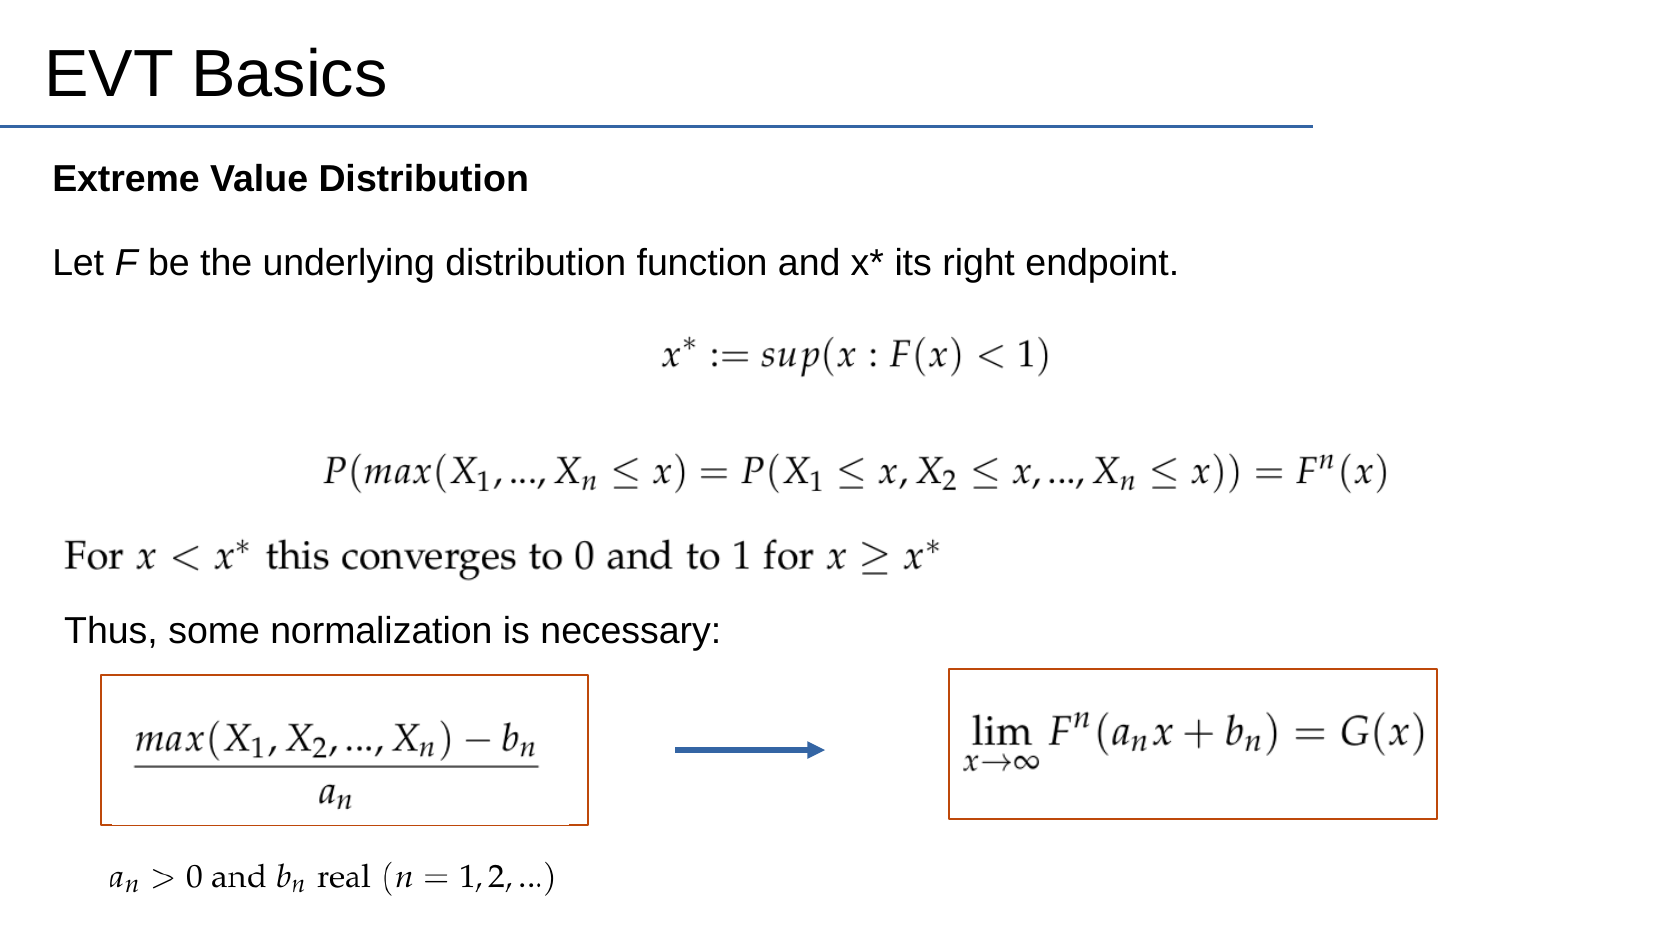

# EVT Basics
Extreme Value Distribution
Let F be the underlying distribution function and x* its right endpoint.
Thus, some normalization is necessary: